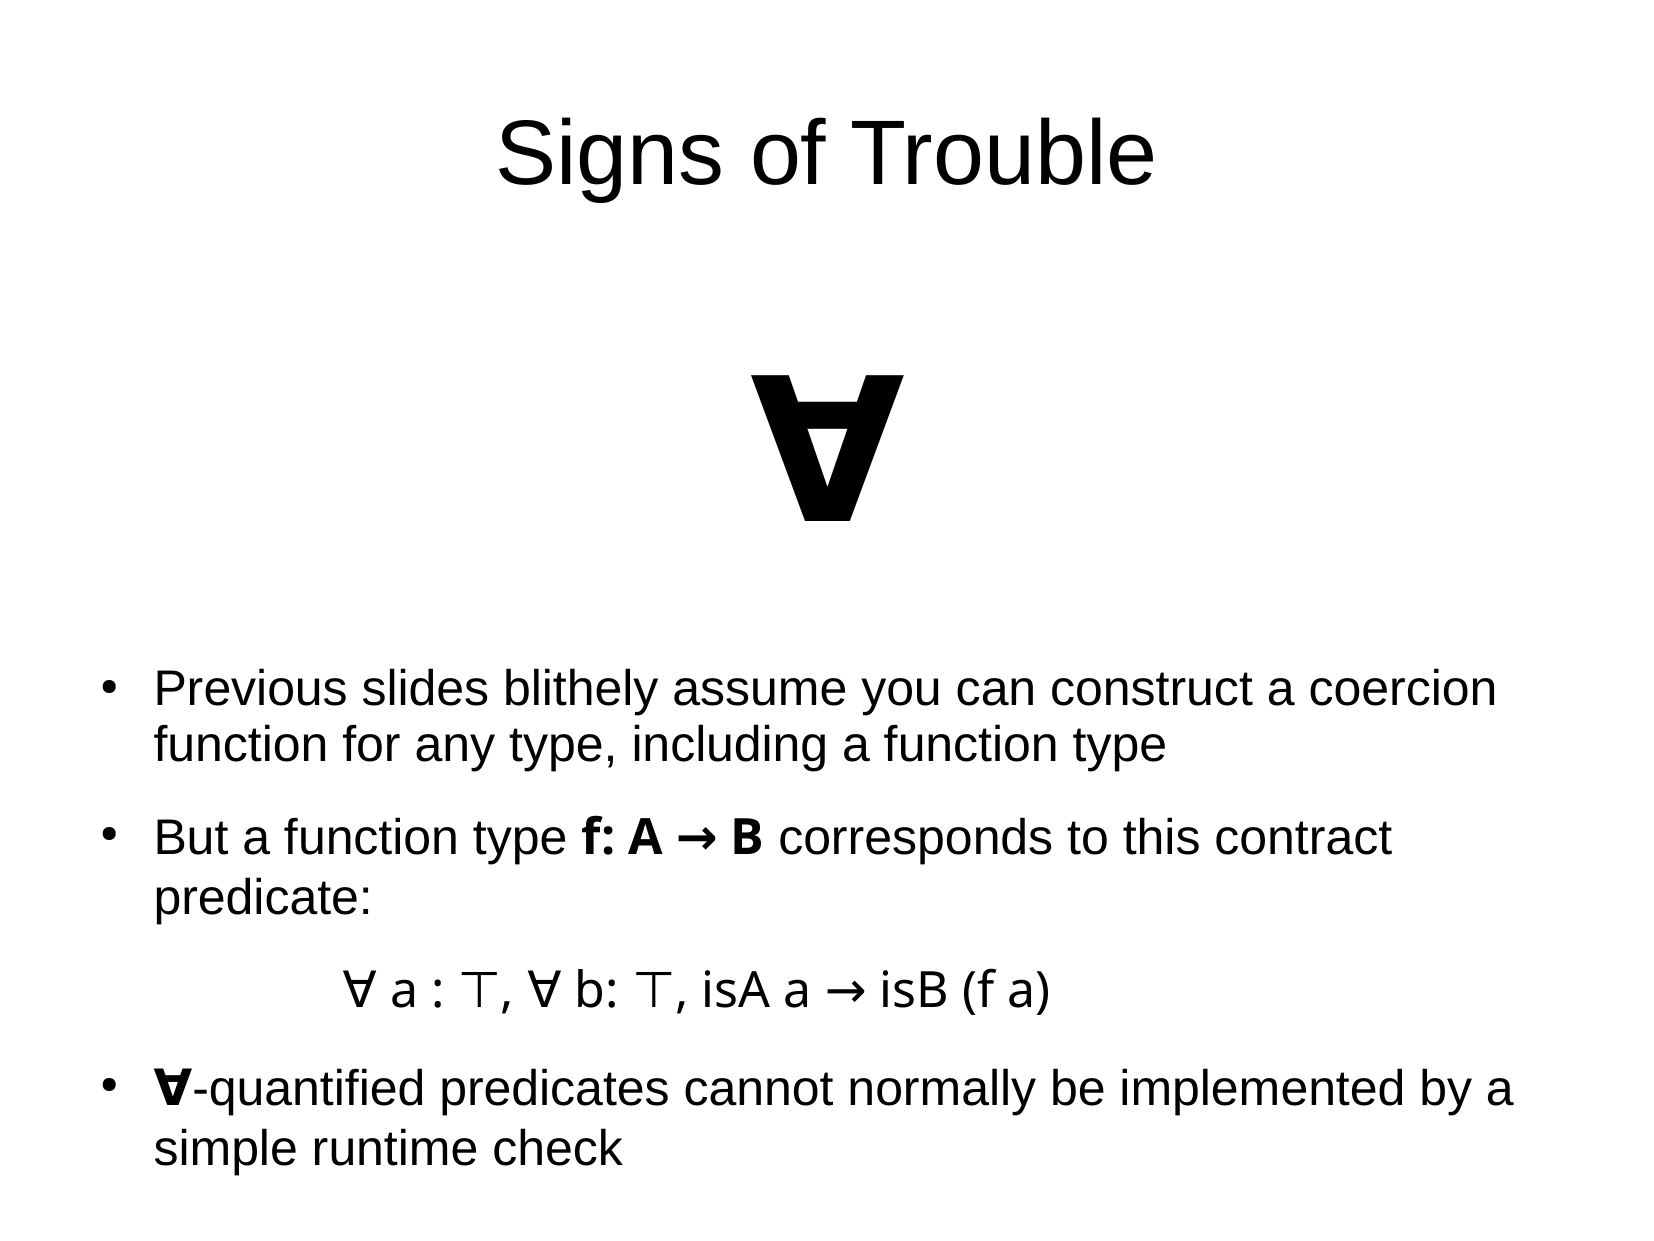

# Signs of Trouble
∀
Previous slides blithely assume you can construct a coercion function for any type, including a function type
But a function type f: A → B corresponds to this contract predicate:
 ∀ a : ⊤, ∀ b: ⊤, isA a → isB (f a)
∀-quantified predicates cannot normally be implemented by a simple runtime check